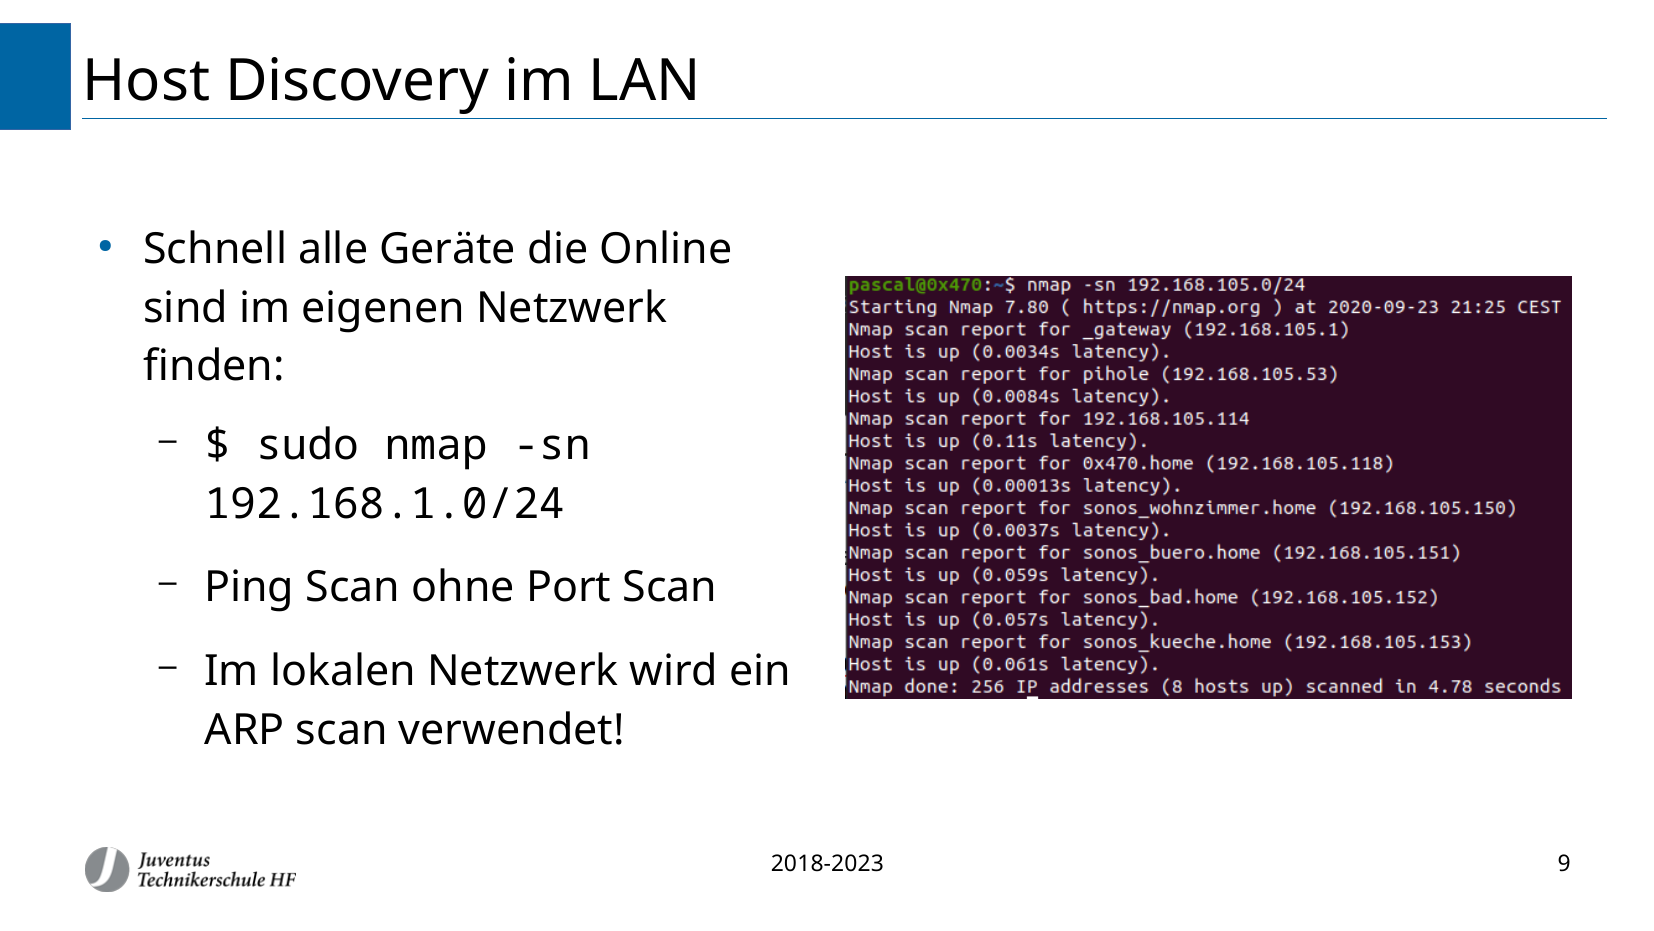

# Host Discovery im LAN
Schnell alle Geräte die Online sind im eigenen Netzwerk finden:
$ sudo nmap -sn 192.168.1.0/24
Ping Scan ohne Port Scan
Im lokalen Netzwerk wird ein ARP scan verwendet!
2018-2023
9